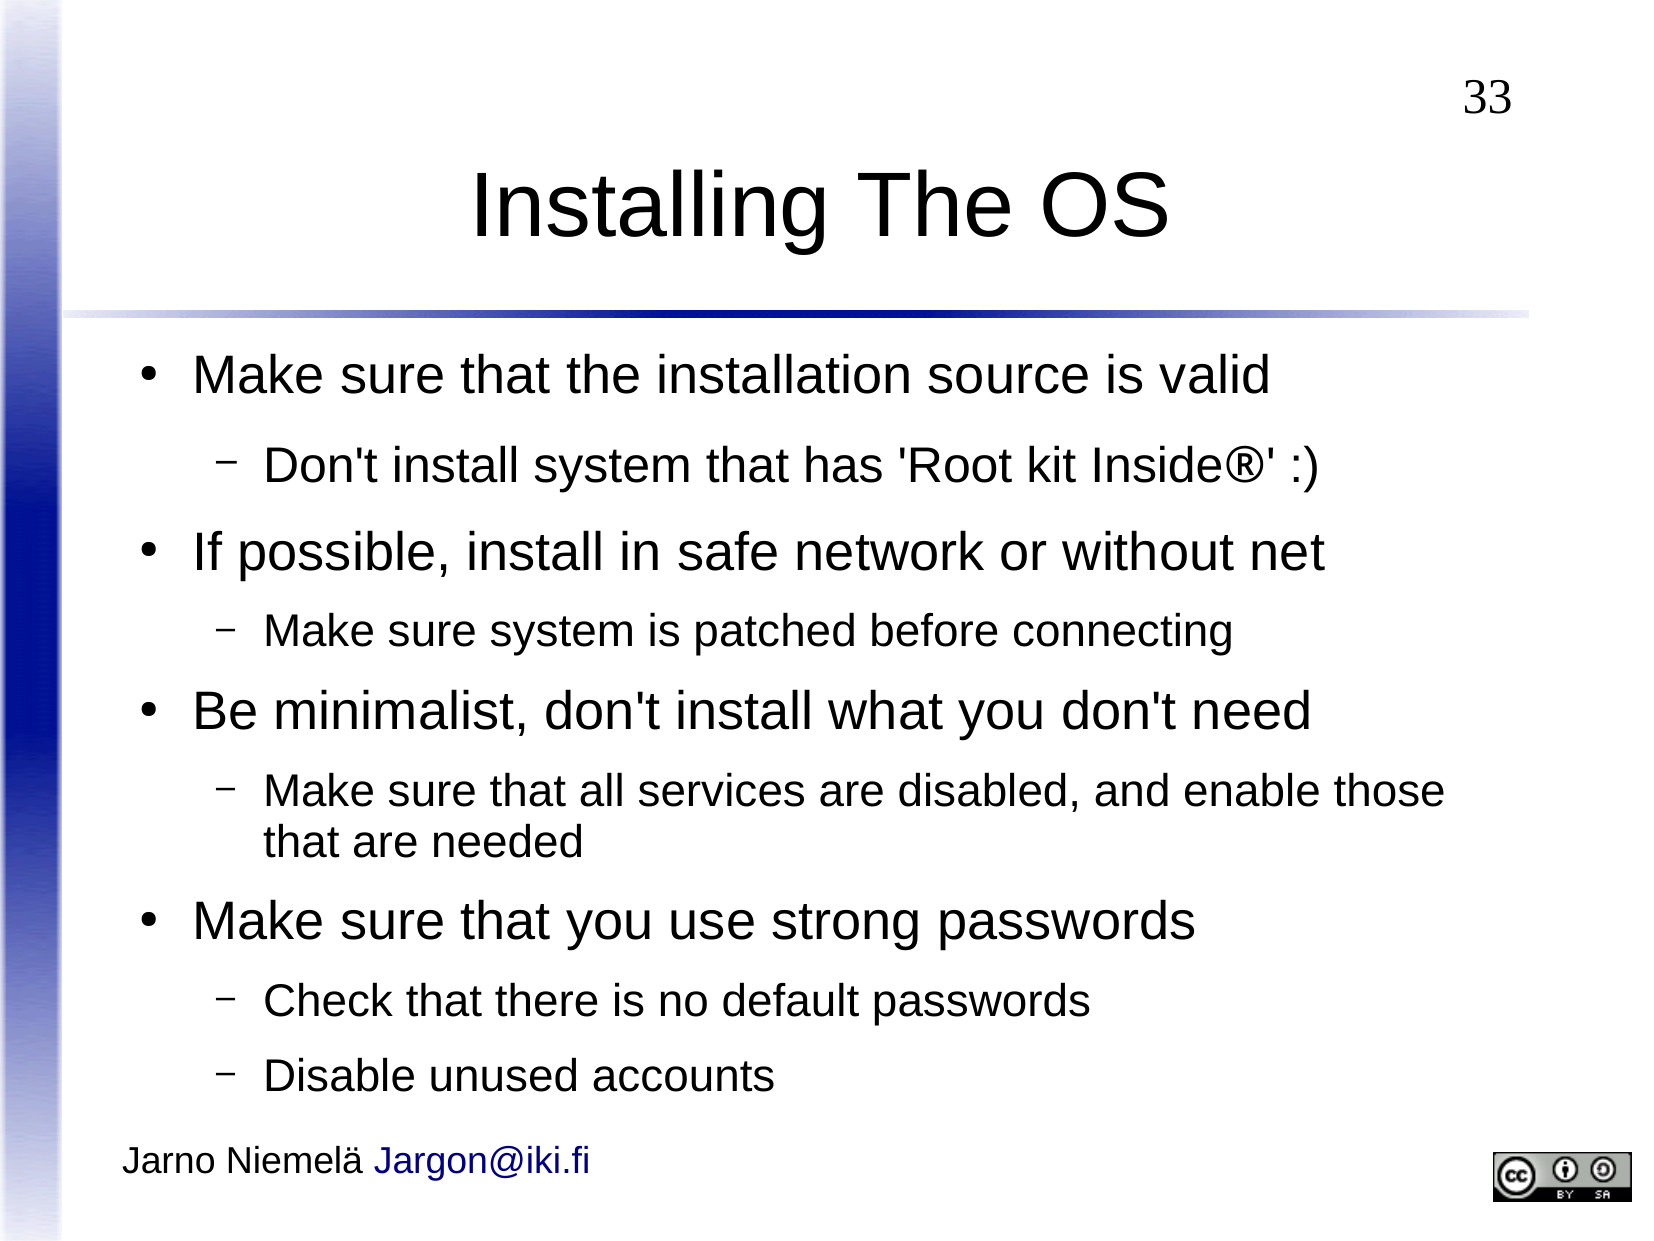

# Installing The OS
Make sure that the installation source is valid
Don't install system that has 'Root kit Inside®' :)
If possible, install in safe network or without net
Make sure system is patched before connecting
Be minimalist, don't install what you don't need
Make sure that all services are disabled, and enable those that are needed
Make sure that you use strong passwords
Check that there is no default passwords
Disable unused accounts